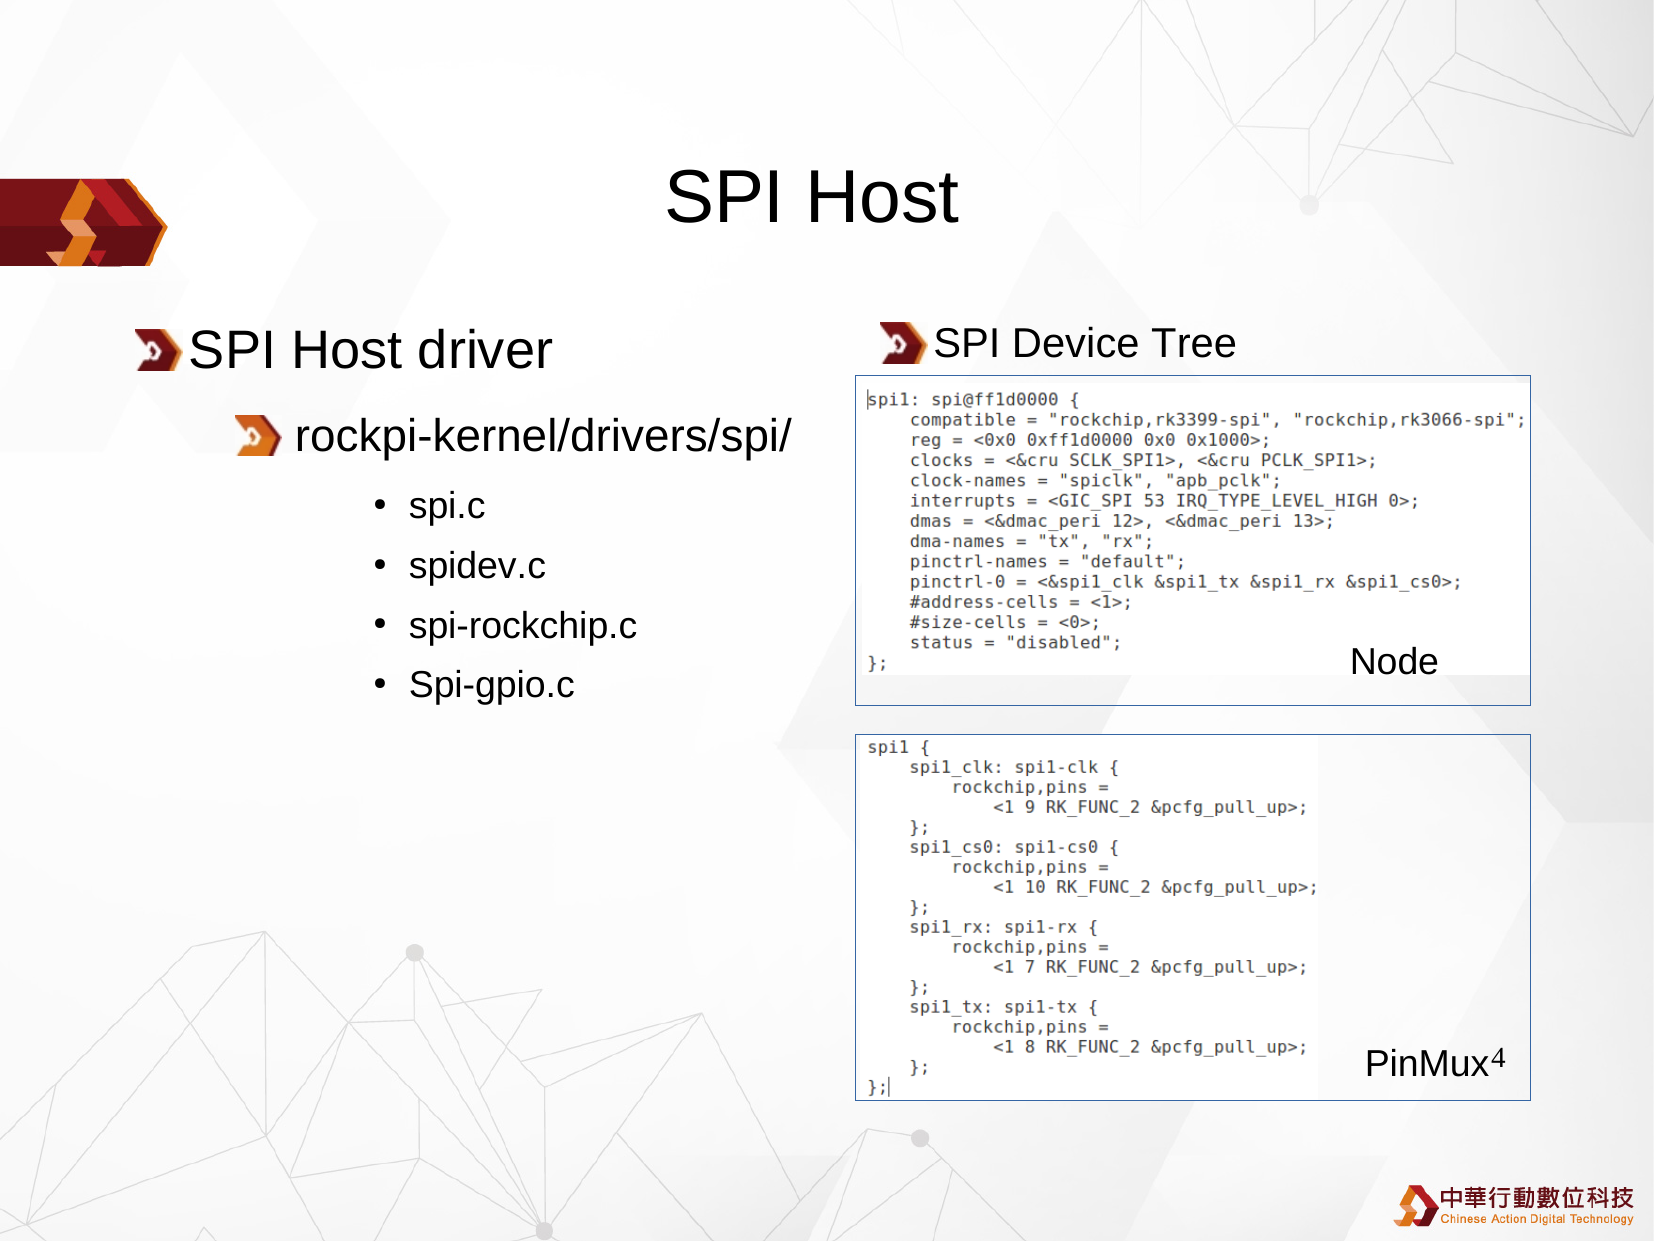

# SPI Host
SPI Host driver
 rockpi-kernel/drivers/spi/
spi.c
spidev.c
spi-rockchip.c
Spi-gpio.c
SPI Device Tree
Node
PinMux
4